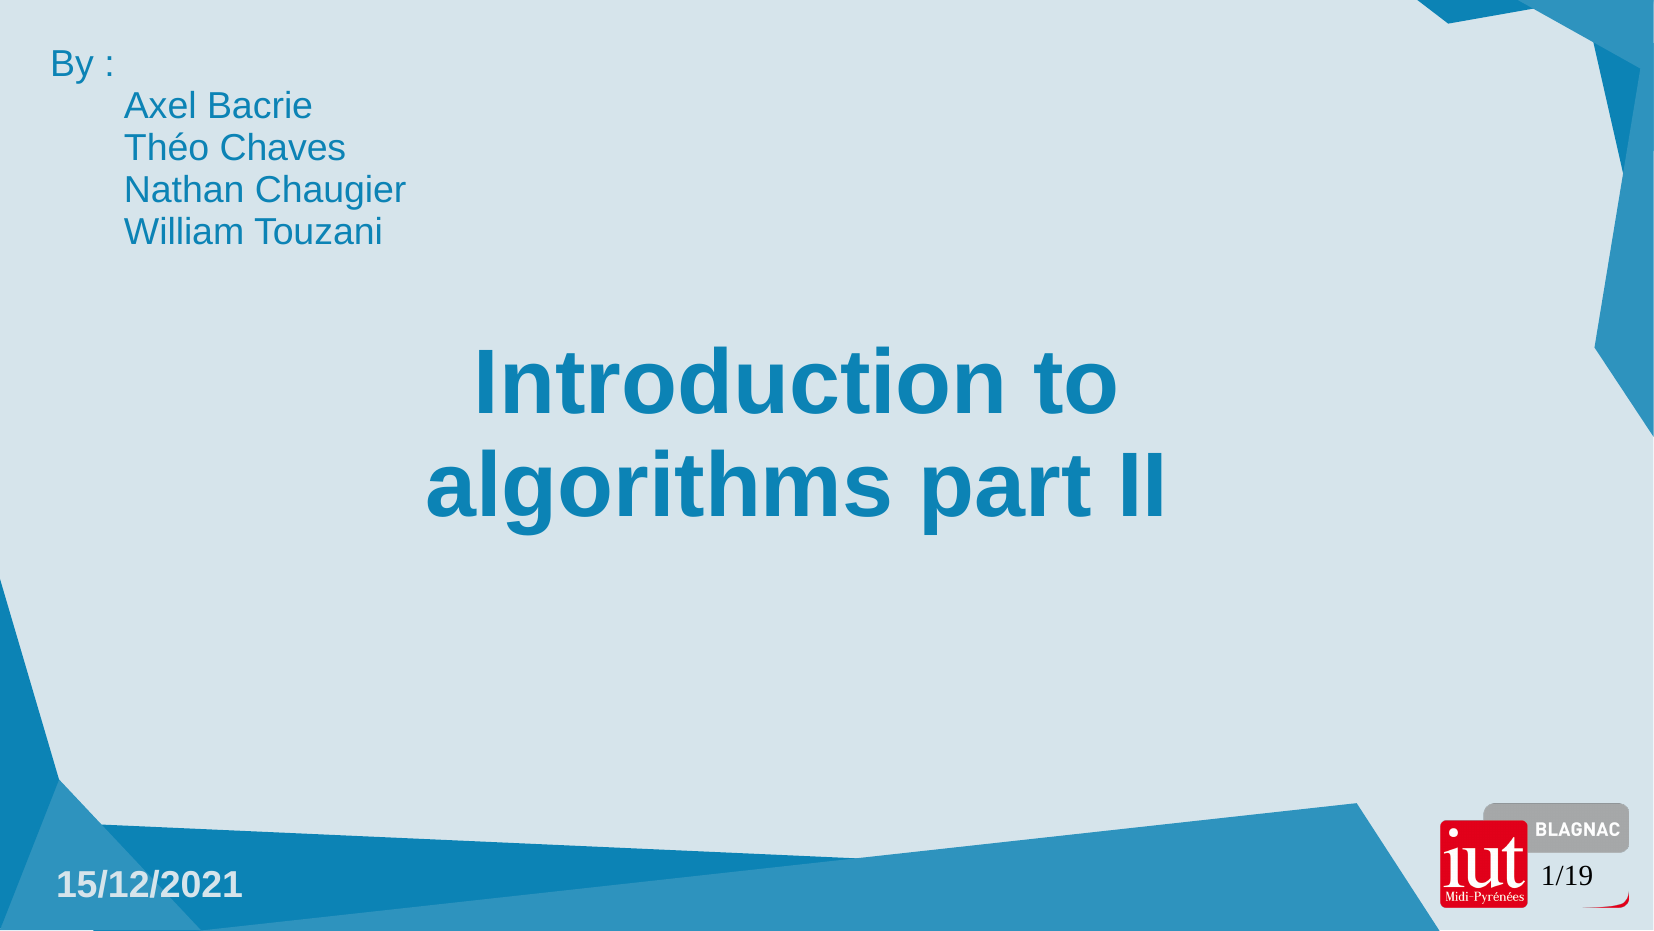

By :
	Axel Bacrie
	Théo Chaves
	Nathan Chaugier
	William Touzani
# Introduction to algorithms part II
15/12/2021
1